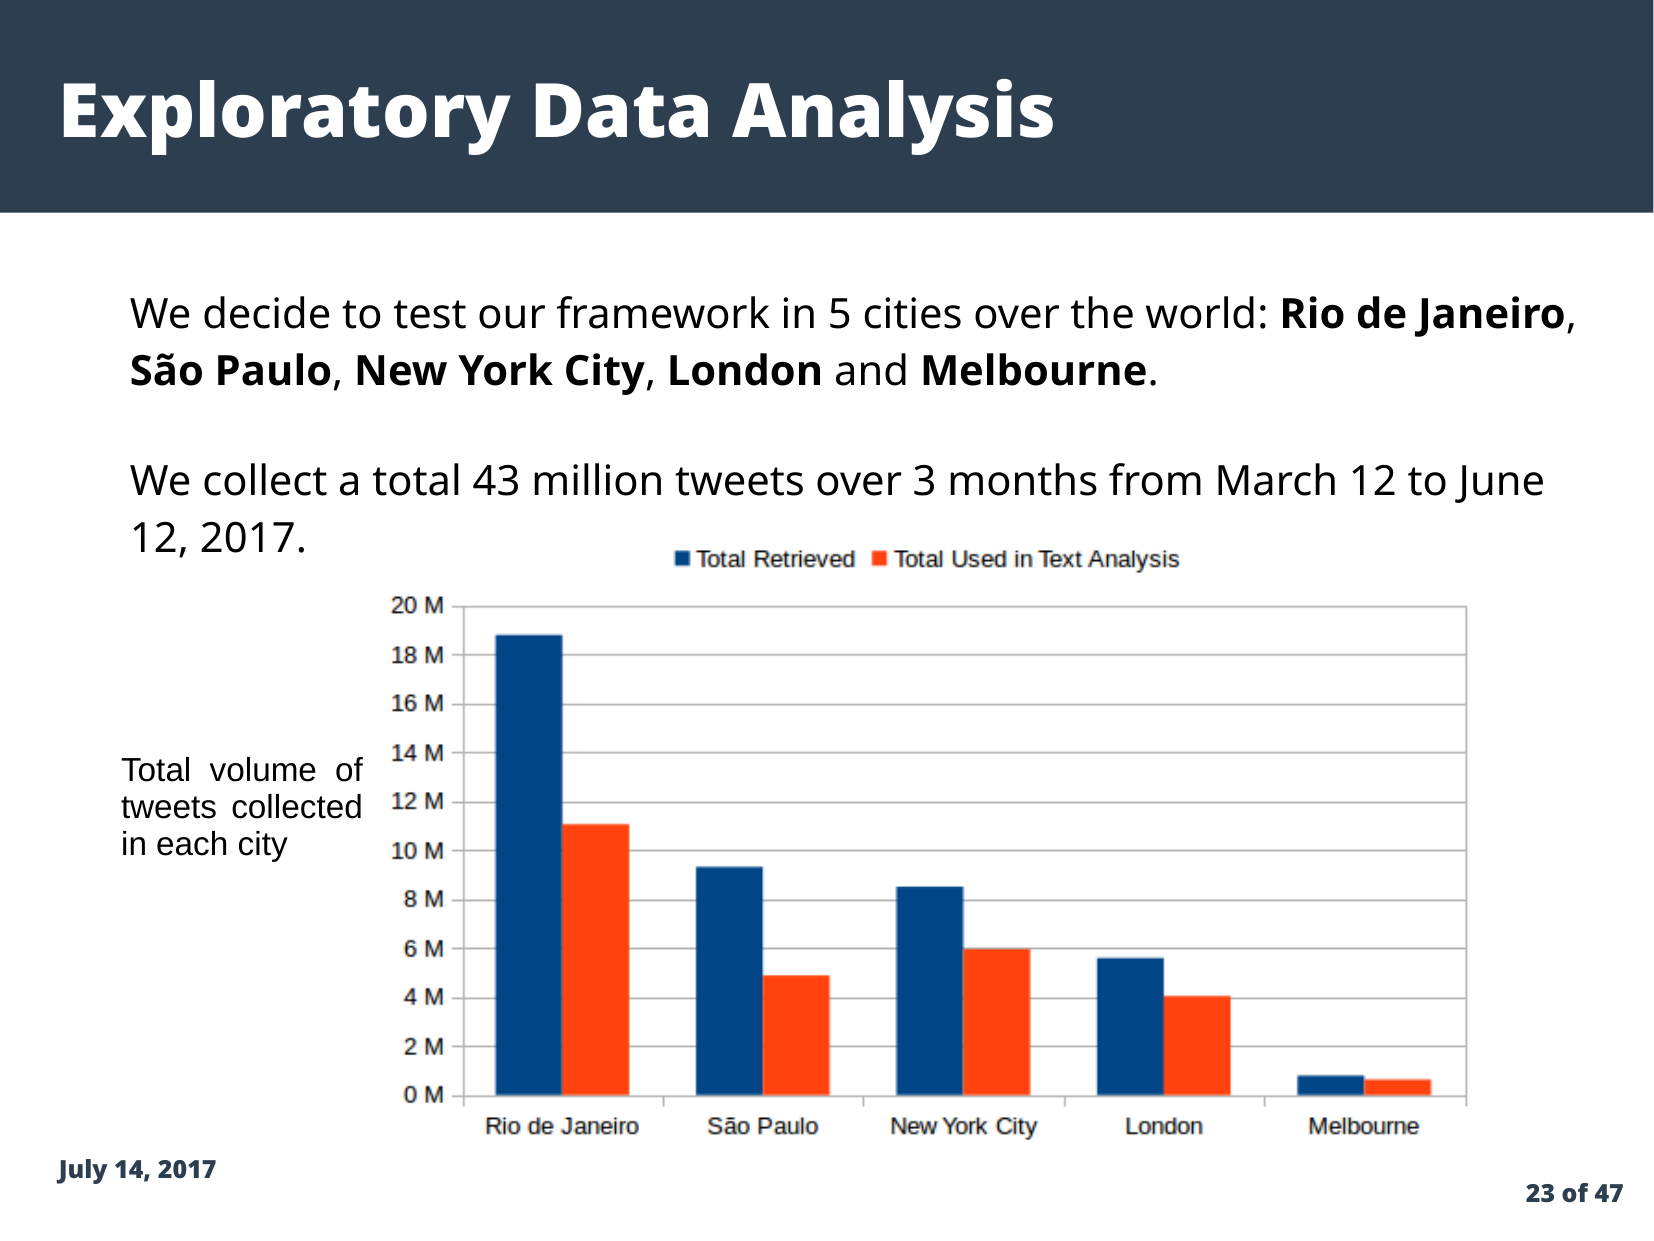

# Exploratory Data Analysis
We decide to test our framework in 5 cities over the world: Rio de Janeiro, São Paulo, New York City, London and Melbourne.
We collect a total 43 million tweets over 3 months from March 12 to June 12, 2017.
Total volume of tweets collected in each city
July 14, 2017
23